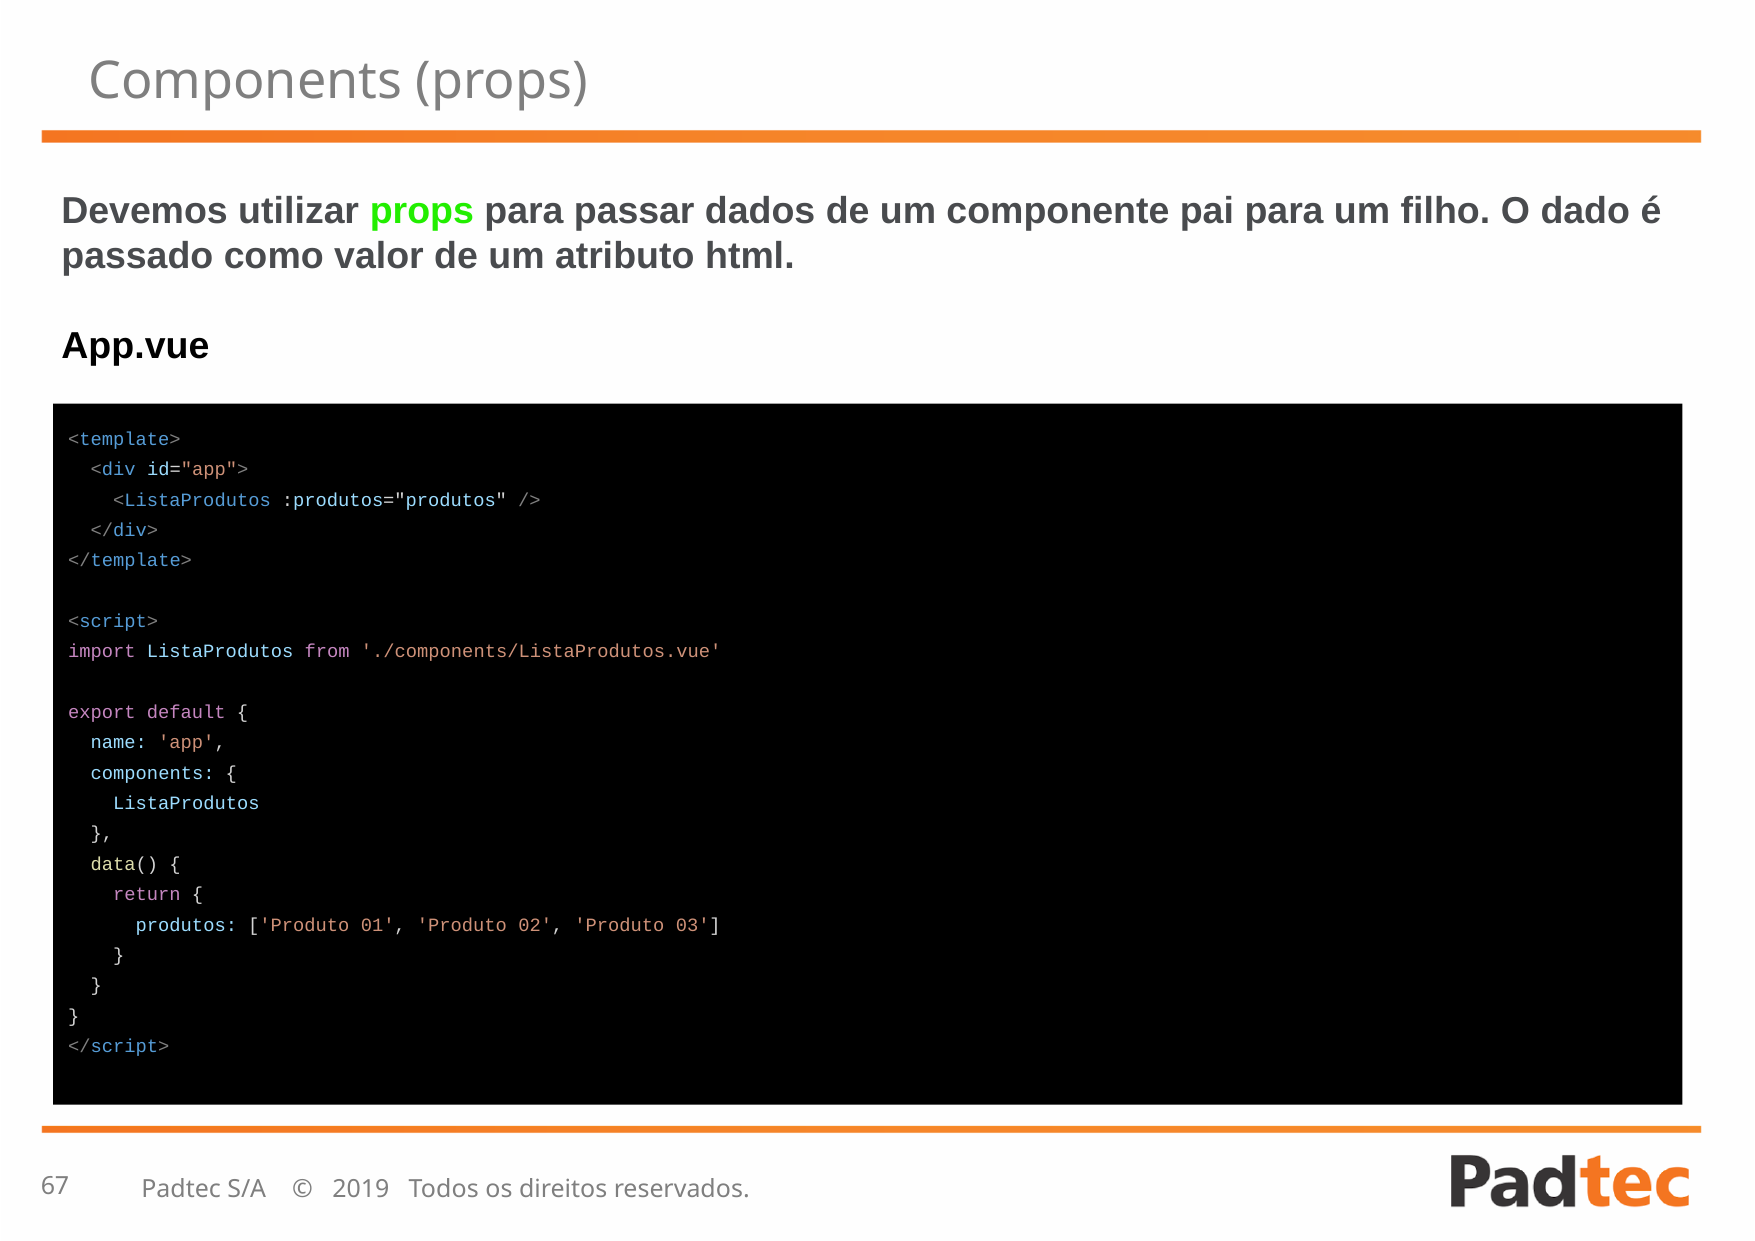

# Components (props)
Devemos utilizar props para passar dados de um componente pai para um filho. O dado é passado como valor de um atributo html.
App.vue
<template>
 <div id="app">
 <ListaProdutos :produtos="produtos" />
 </div>
</template>
<script>
import ListaProdutos from './components/ListaProdutos.vue'
export default {
 name: 'app',
 components: {
 ListaProdutos
 },
 data() {
 return {
 produtos: ['Produto 01', 'Produto 02', 'Produto 03']
 }
 }
}
</script>